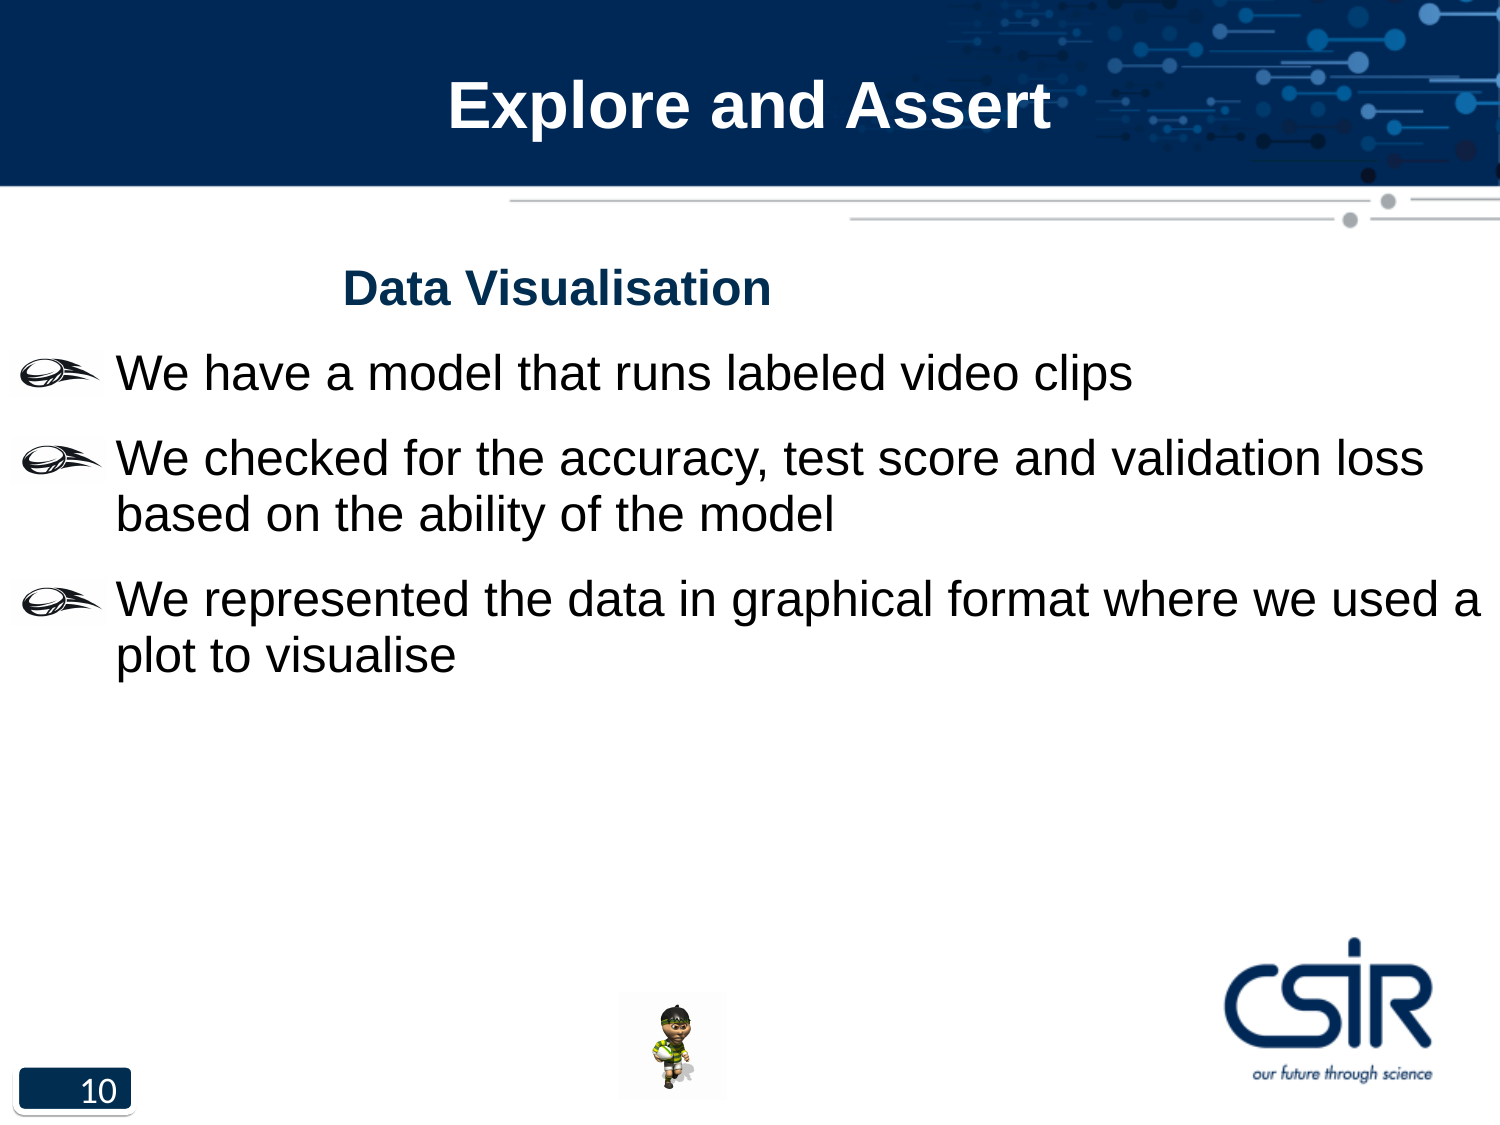

# Explore and Assert
We have a model that runs labeled video clips
We checked for the accuracy, test score and validation loss based on the ability of the model
We represented the data in graphical format where we used a plot to visualise
Data Visualisation